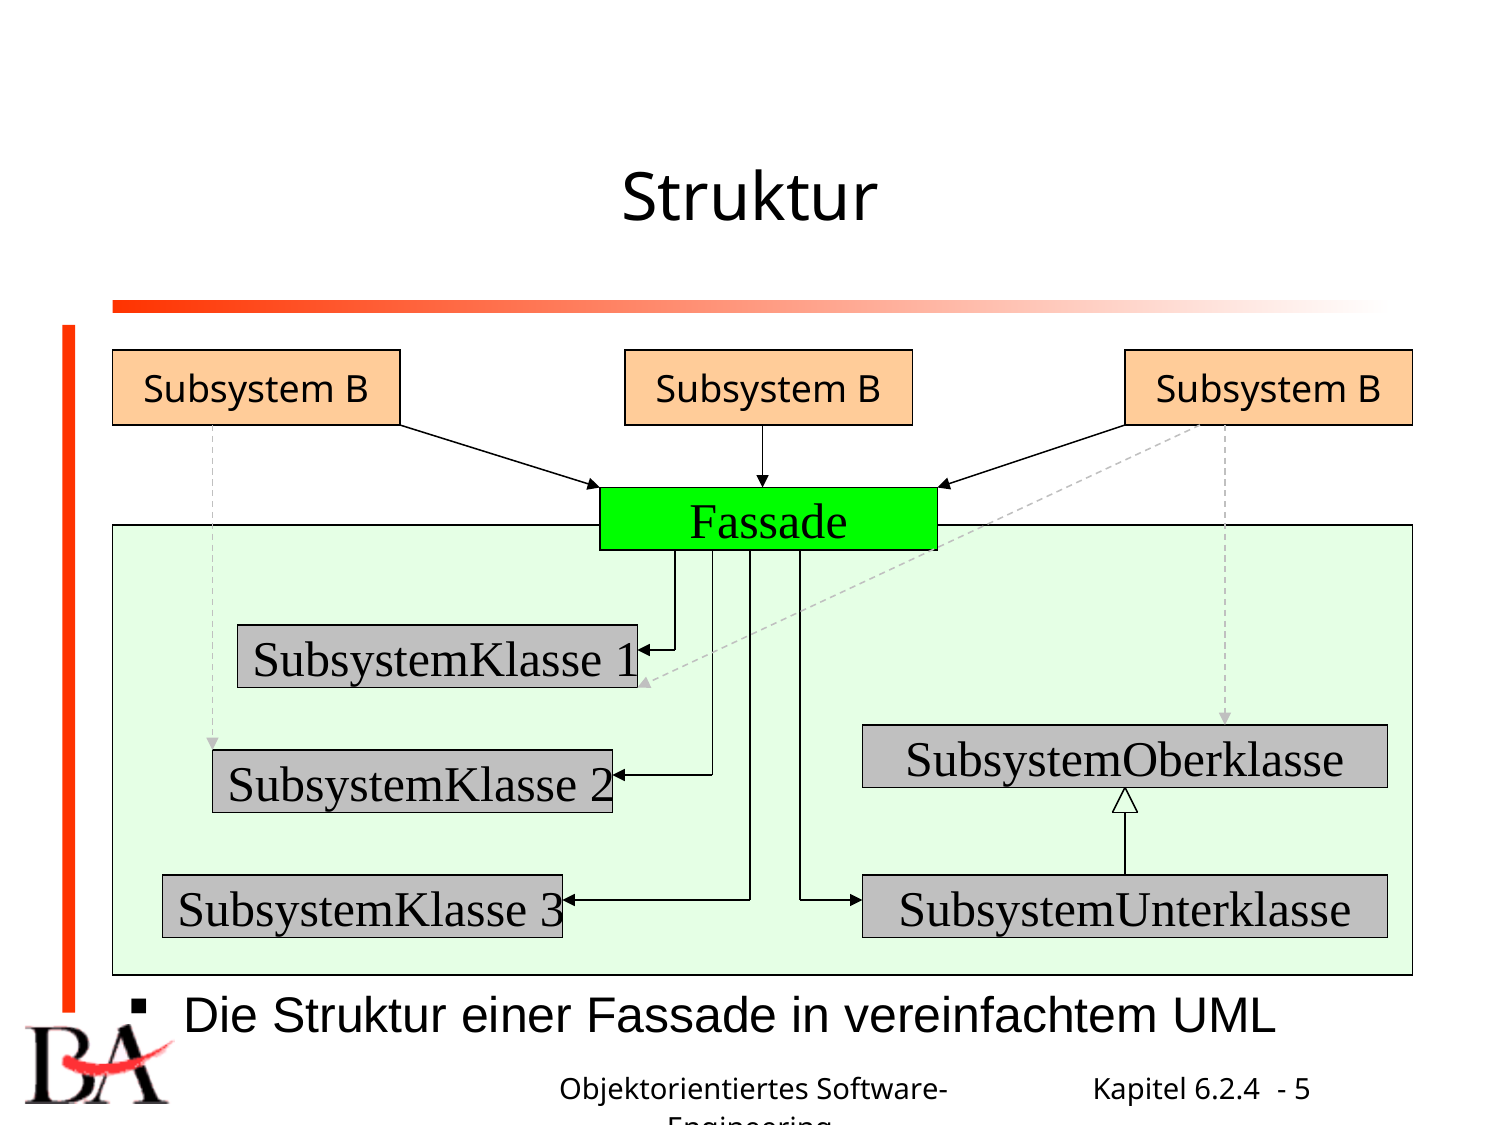

# Struktur
Subsystem B
Subsystem B
Subsystem B
Fassade
SubsystemKlasse 1
SubsystemOberklasse
SubsystemKlasse 2
SubsystemKlasse 3
SubsystemUnterklasse
Die Struktur einer Fassade in vereinfachtem UML
5